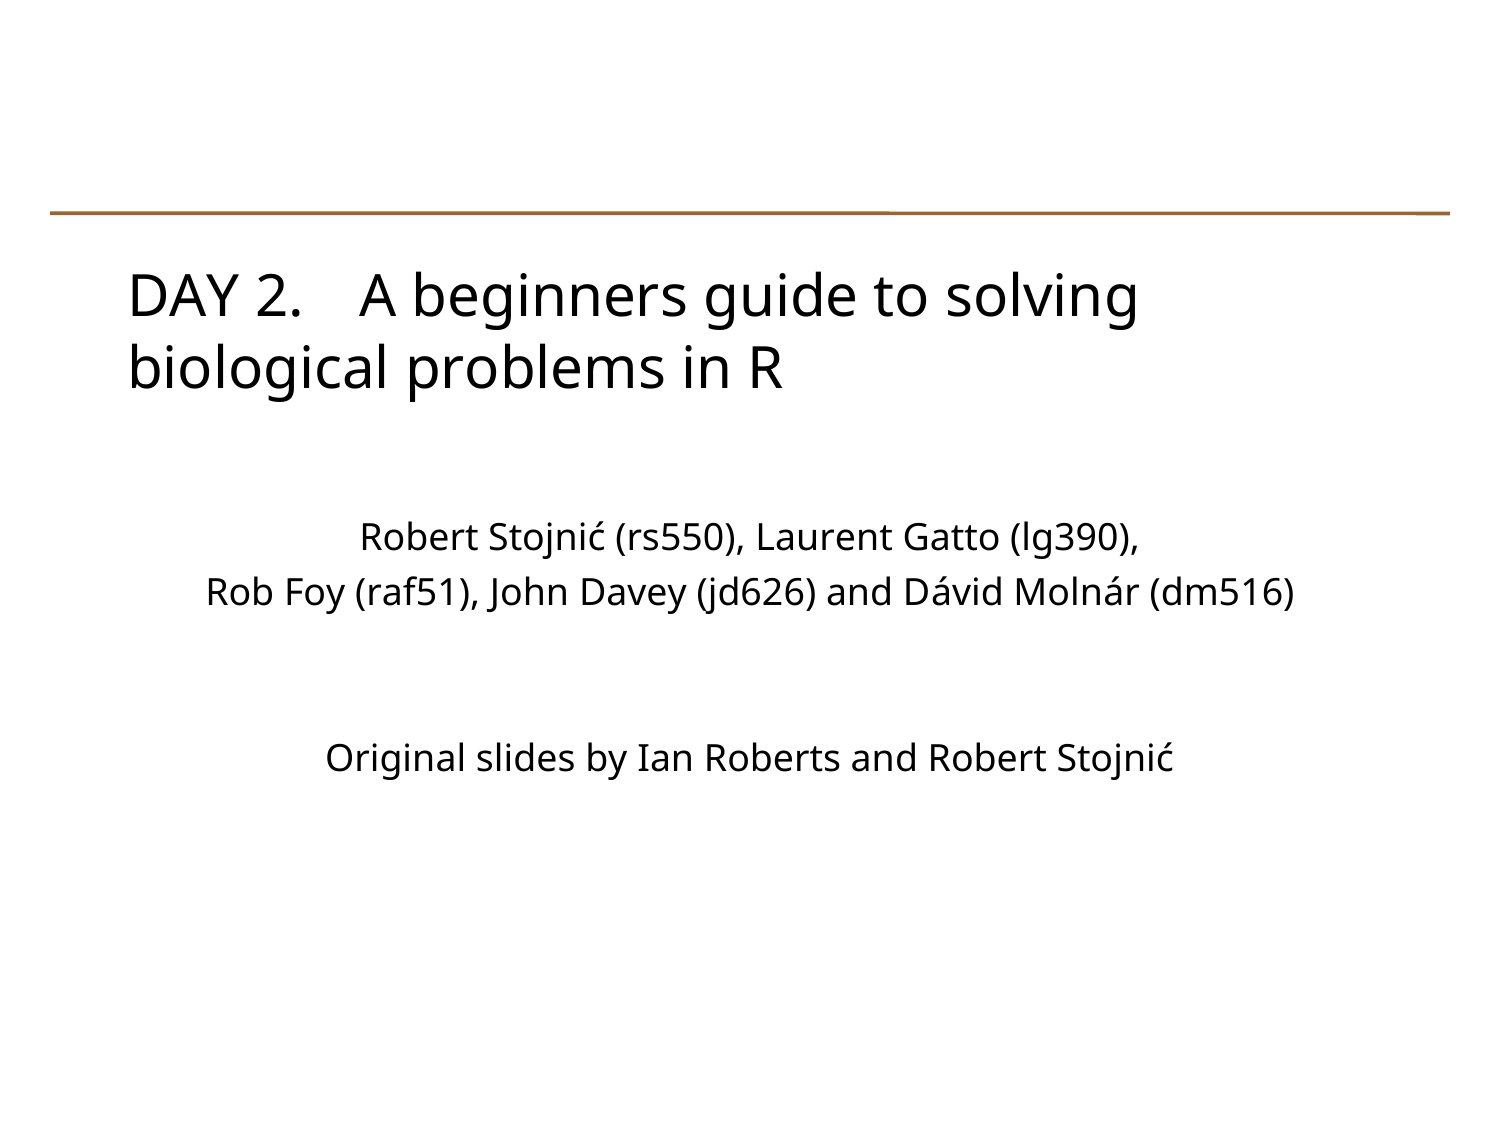

DAY 2.	 A beginners guide to solving biological problems in R
Robert Stojnić (rs550), Laurent Gatto (lg390),
Rob Foy (raf51), John Davey (jd626) and Dávid Molnár (dm516)
Original slides by Ian Roberts and Robert Stojnić